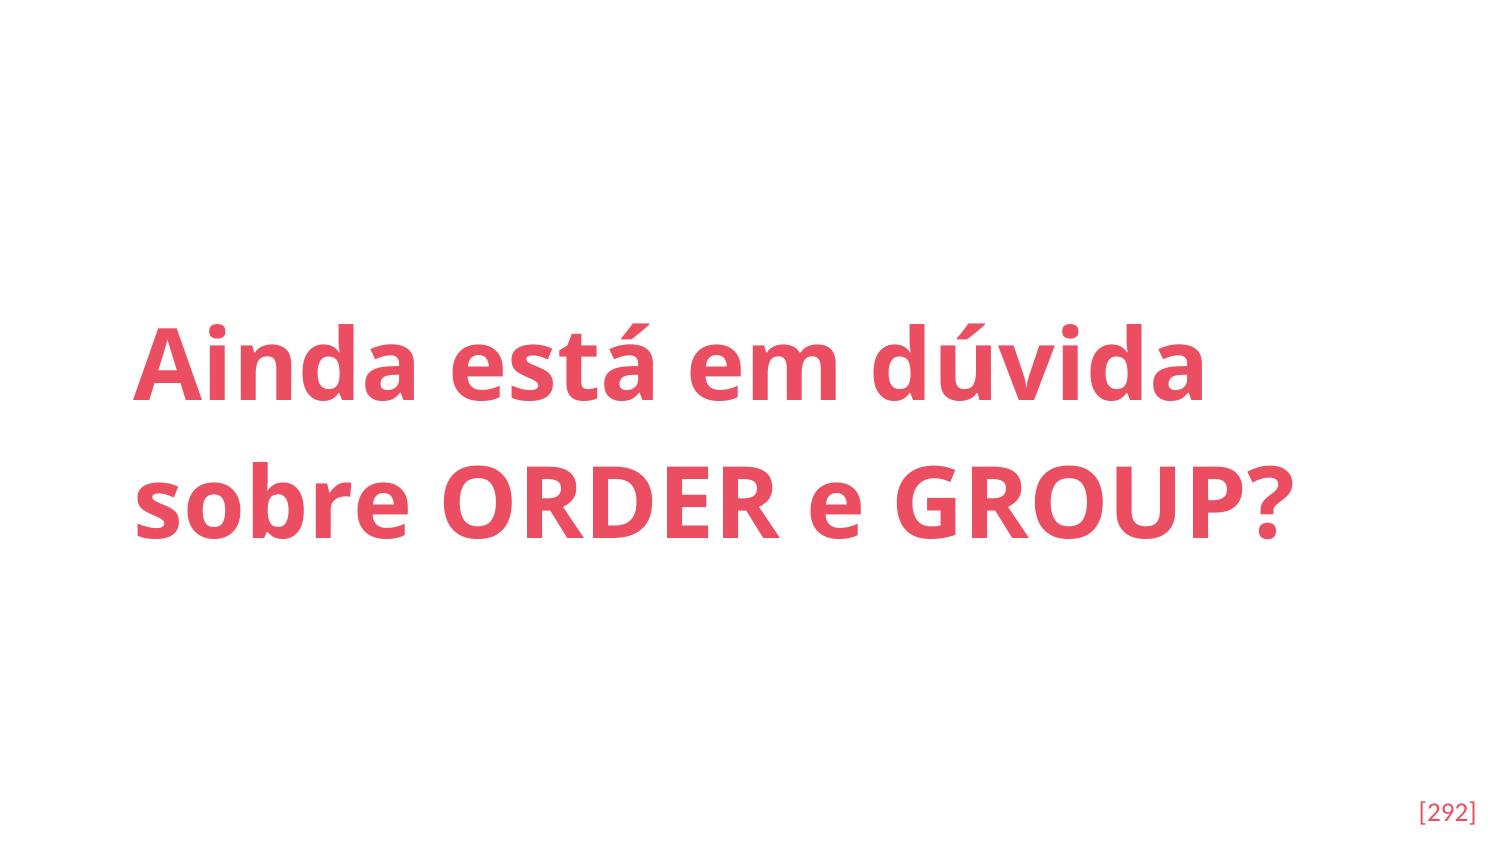

Ainda está em dúvida sobre ORDER e GROUP?